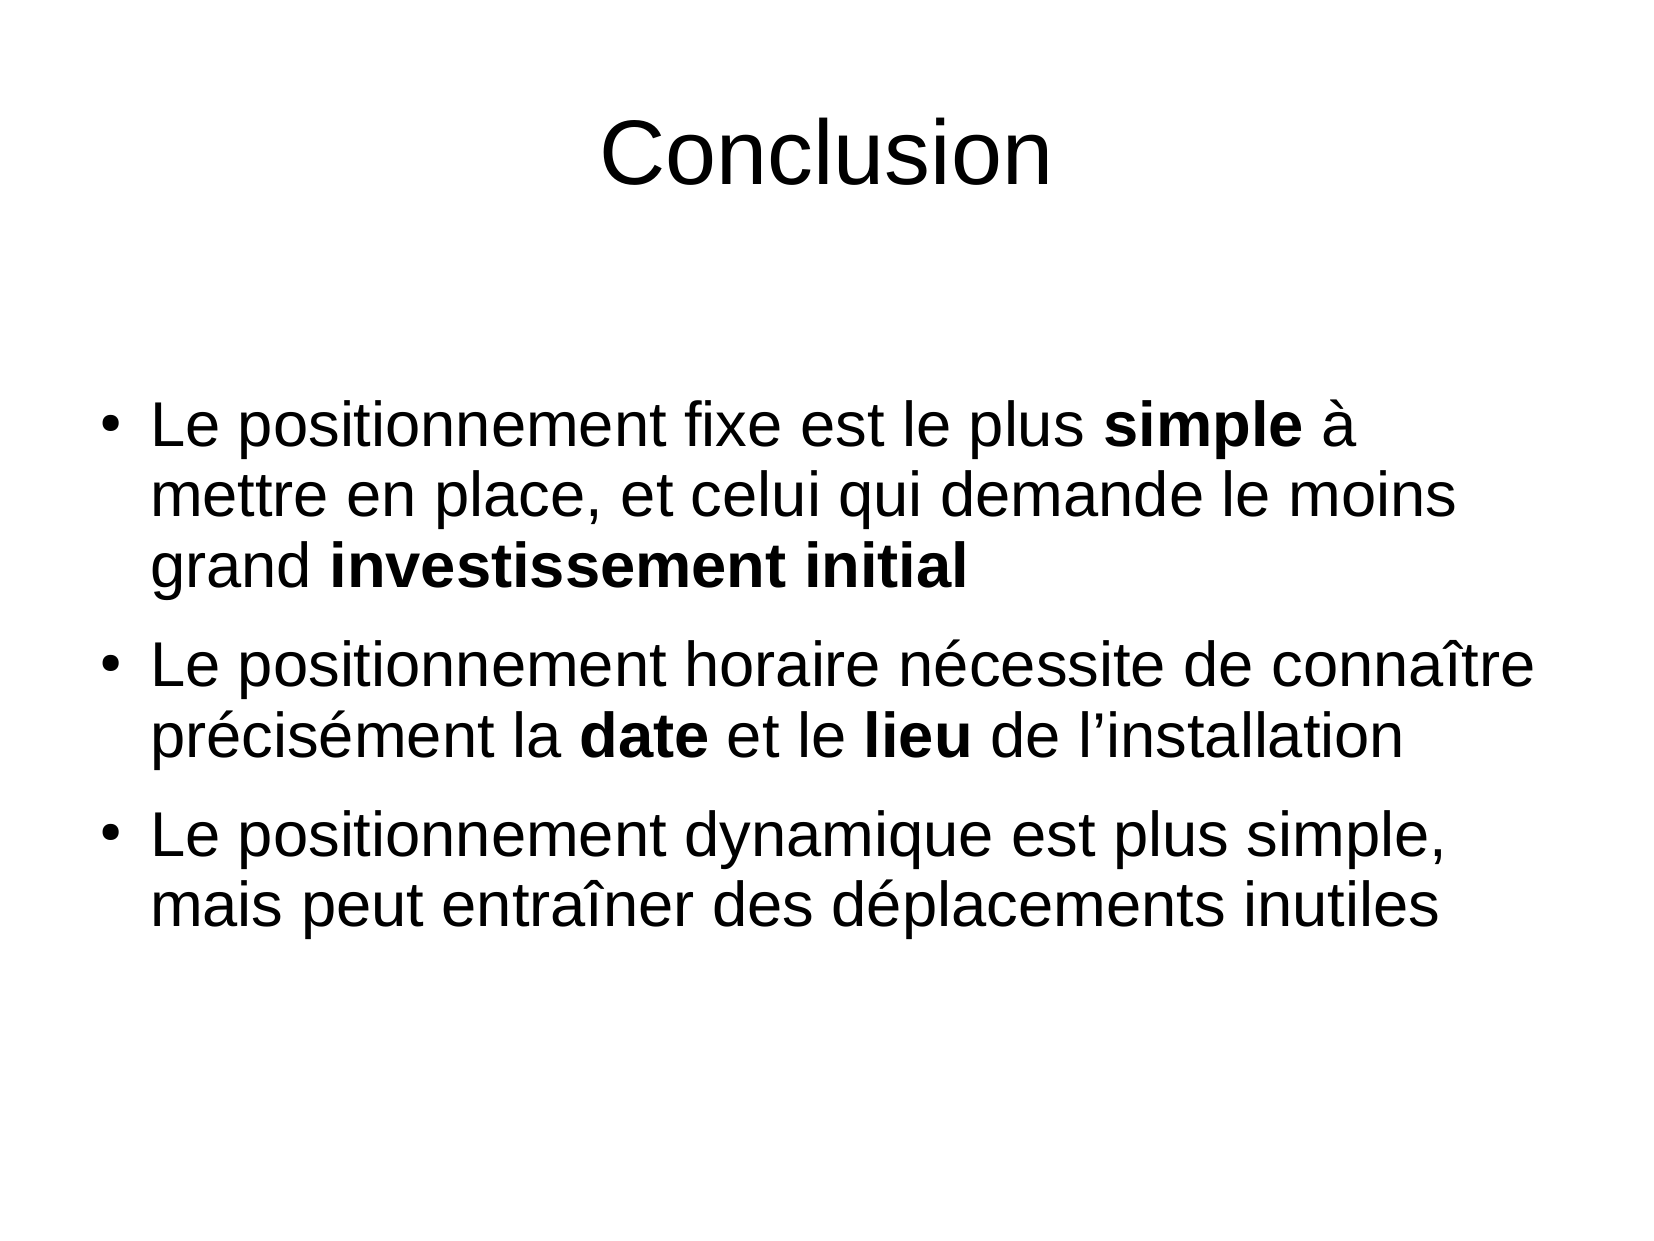

# Conclusion
Le positionnement fixe est le plus simple à mettre en place, et celui qui demande le moins grand investissement initial
Le positionnement horaire nécessite de connaître précisément la date et le lieu de l’installation
Le positionnement dynamique est plus simple, mais peut entraîner des déplacements inutiles